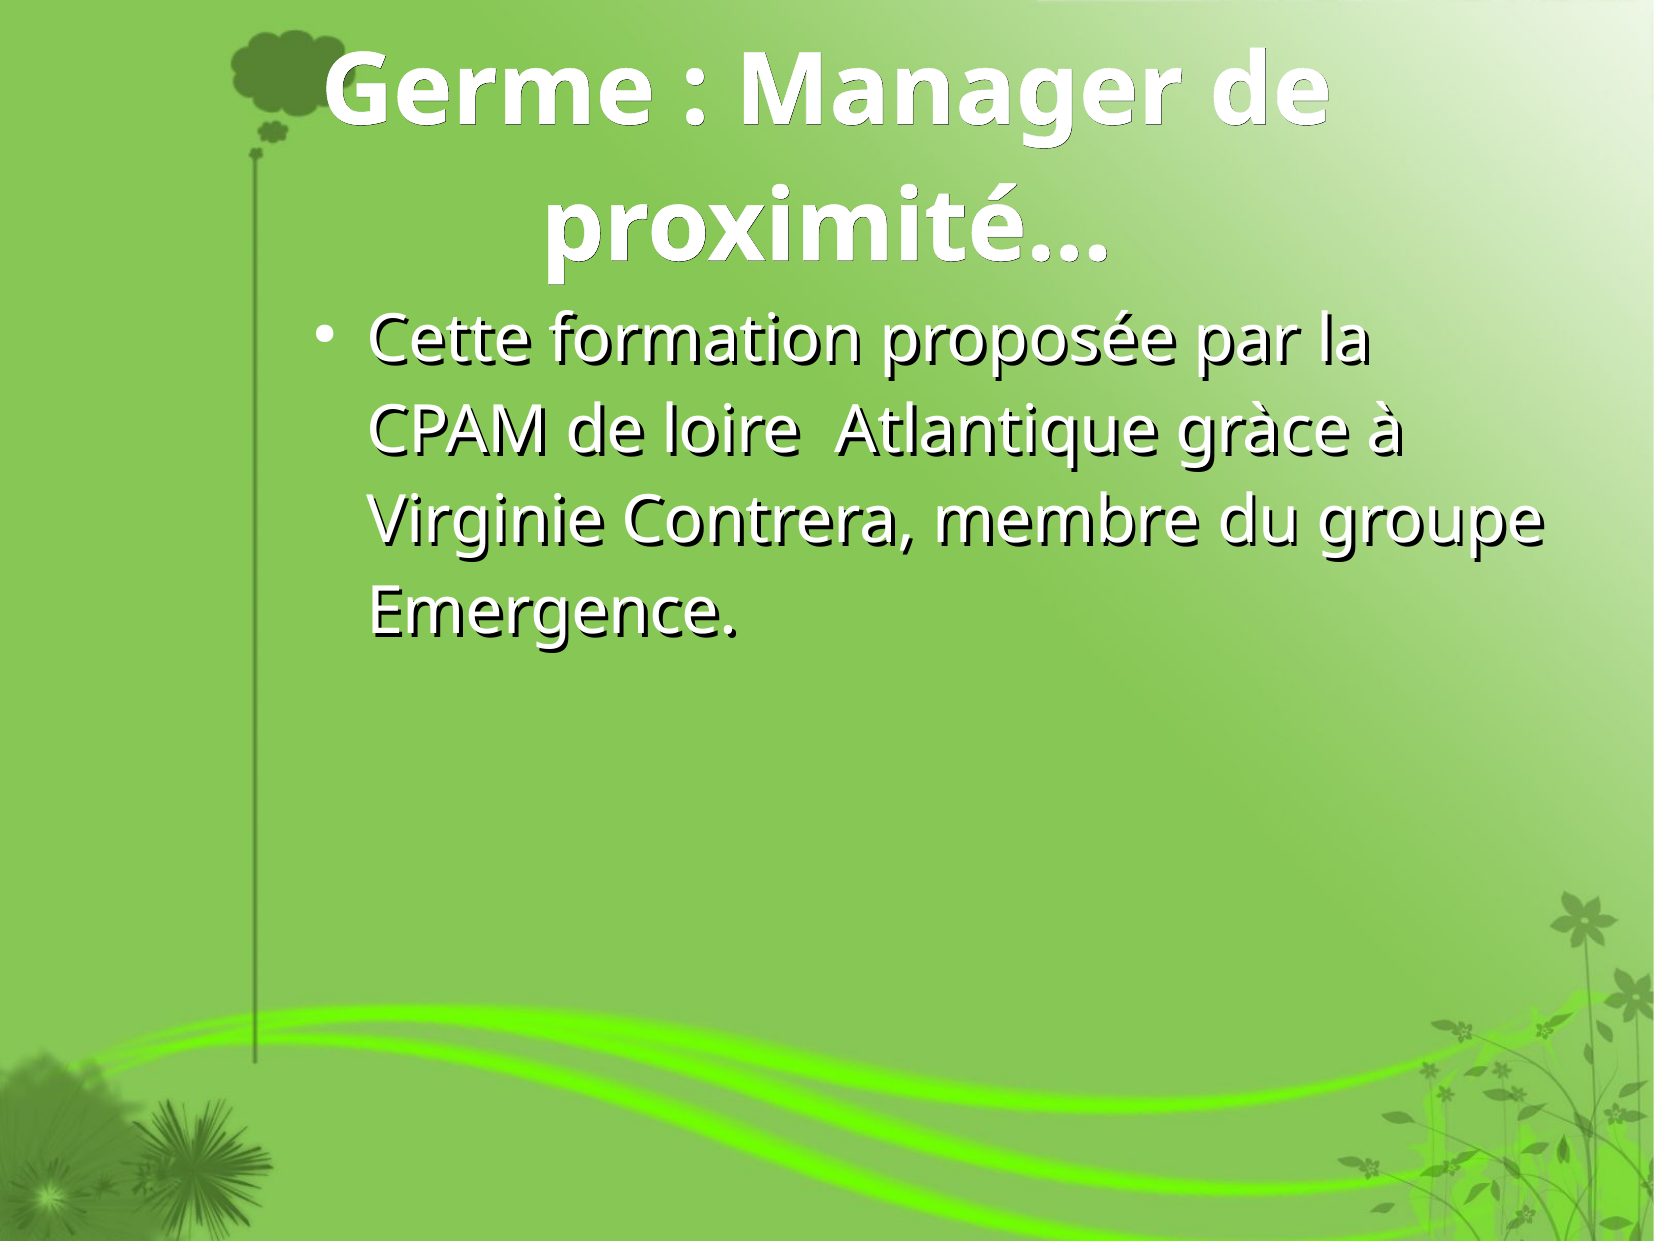

# Germe : Manager de proximité...
Cette formation proposée par la CPAM de loire Atlantique gràce à Virginie Contrera, membre du groupe Emergence.